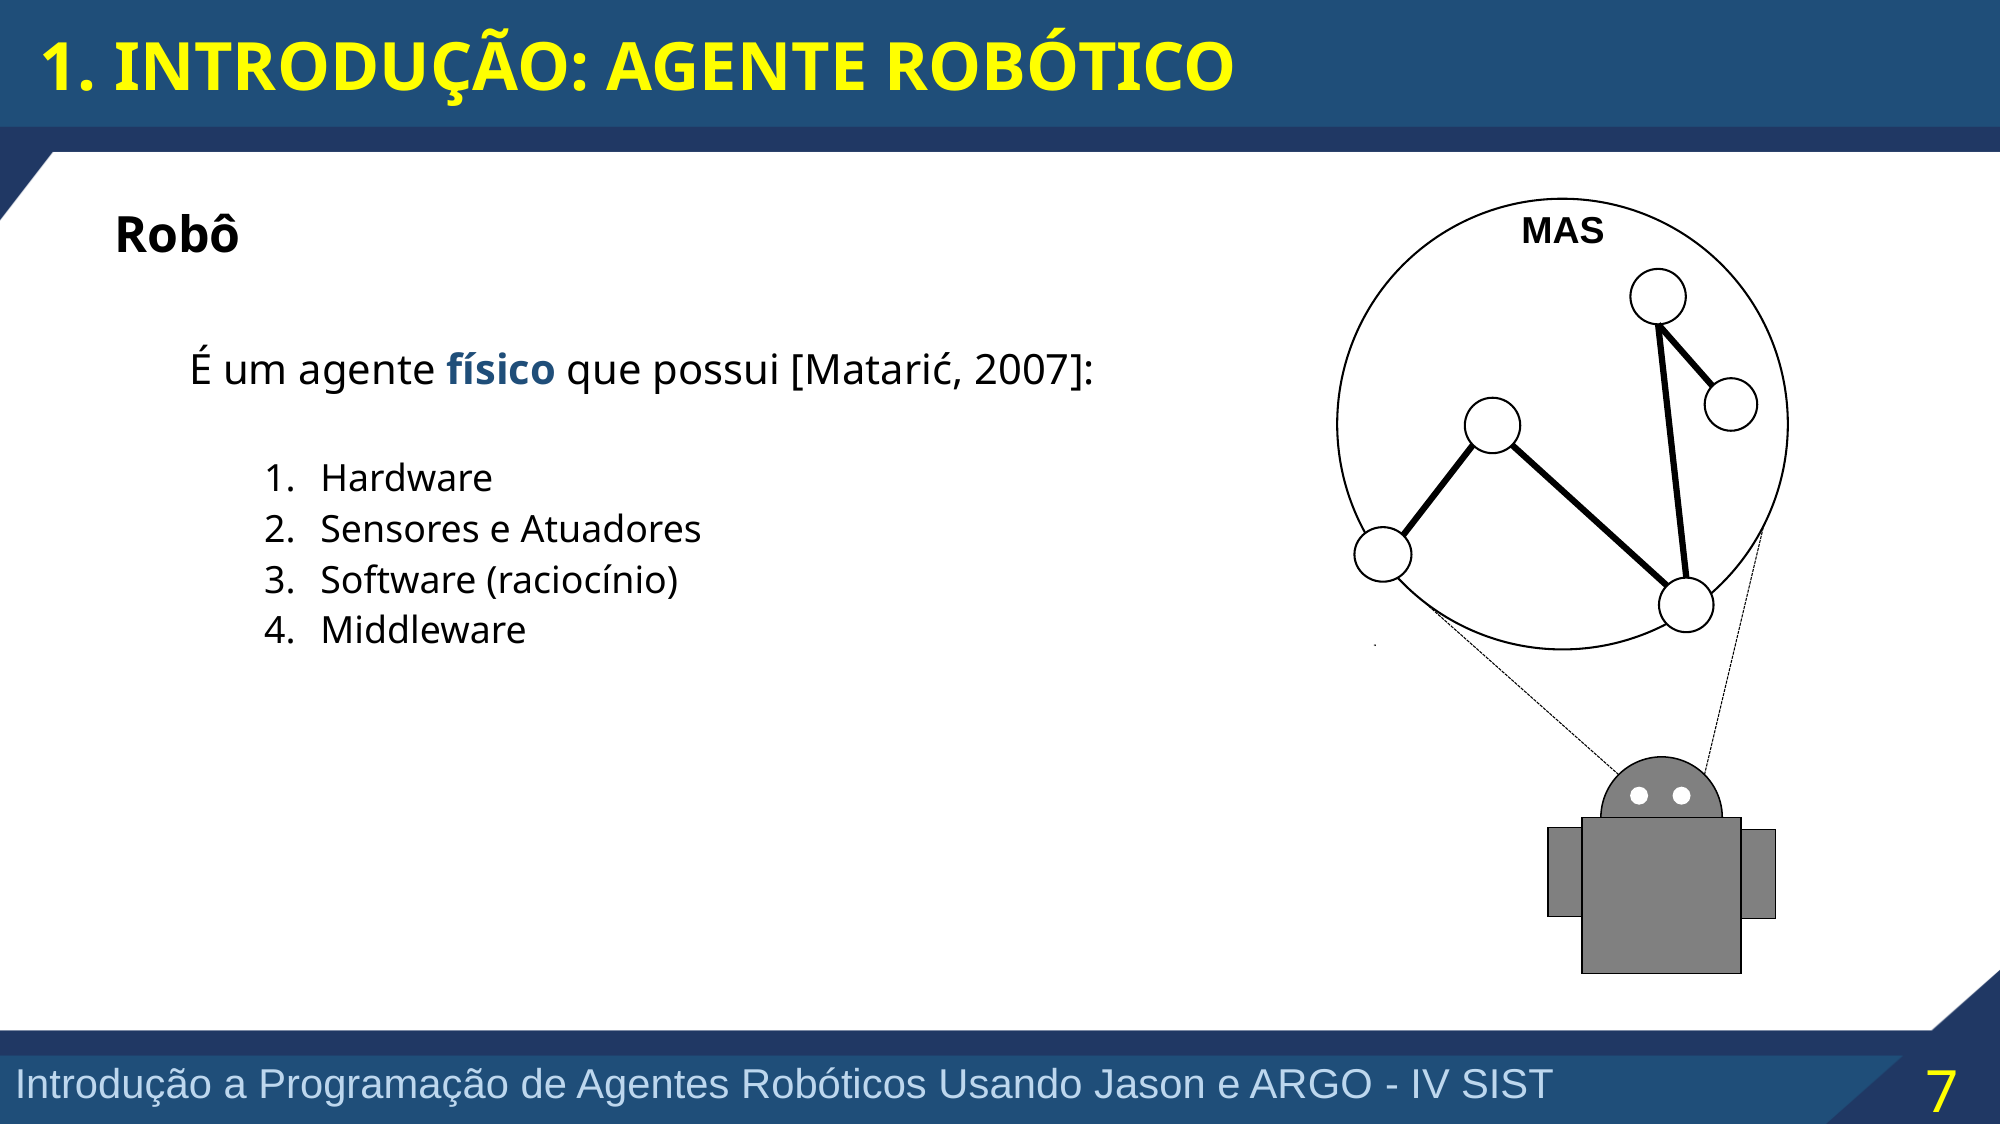

1. INTRODUÇÃO: AGENTE ROBÓTICO
MAS
Robô
É um agente físico que possui [Matarić, 2007]:
Hardware
Sensores e Atuadores
Software (raciocínio)
Middleware